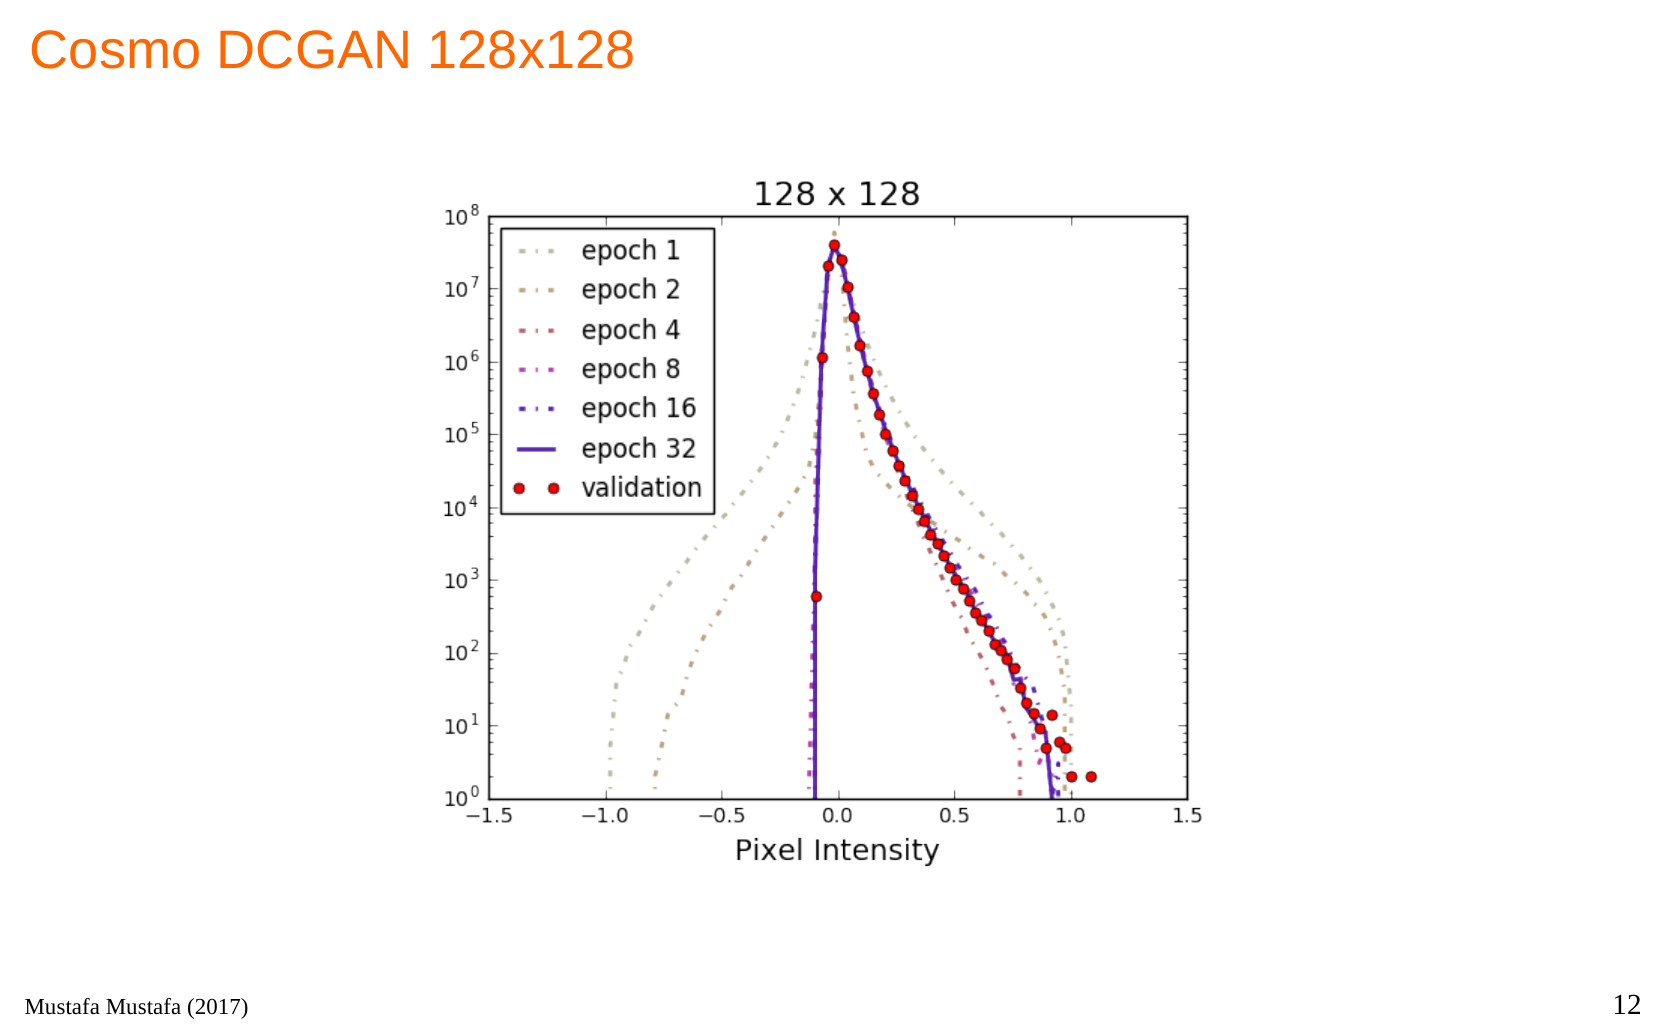

# Cosmo DCGAN 128x128
12
Mustafa Mustafa (2017)